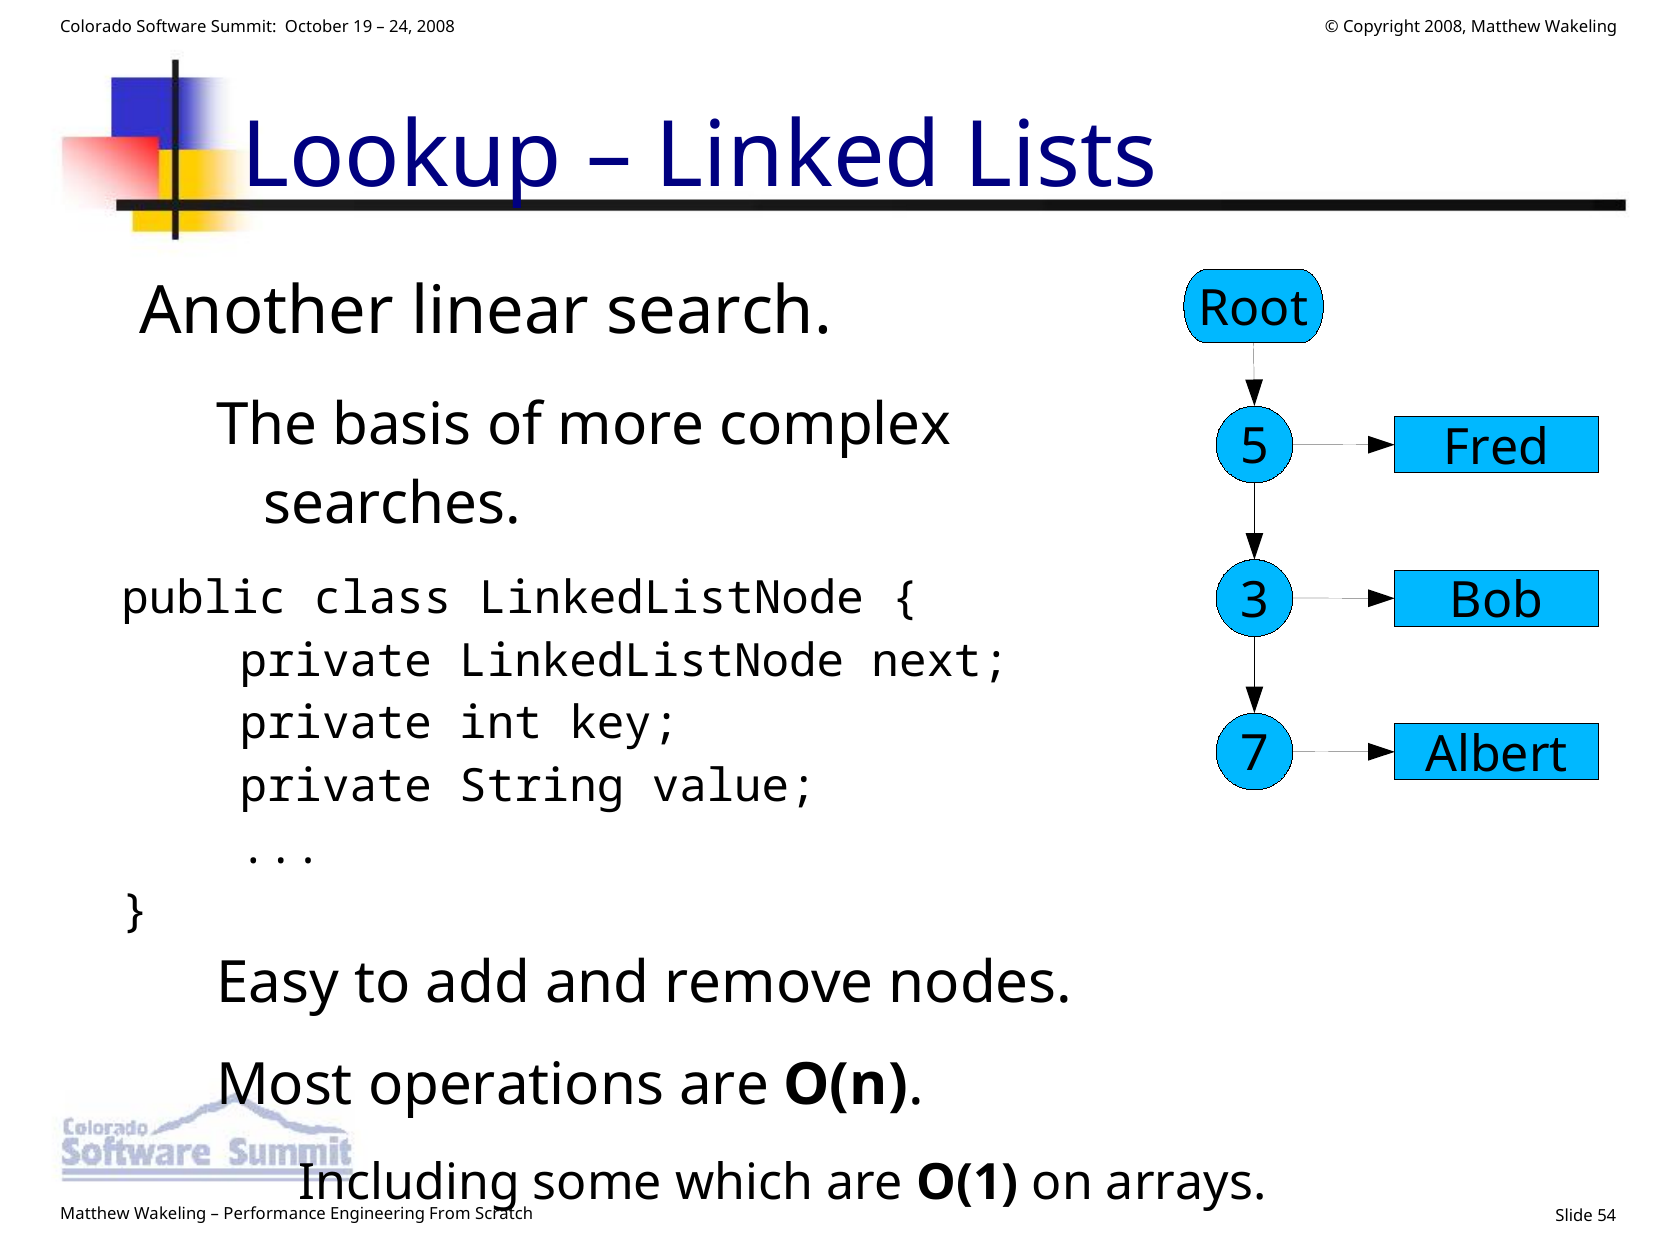

# Lookup – Linked Lists
Another linear search.
The basis of more complex
searches.
public class LinkedListNode {
 	private LinkedListNode next;
 	private int key;
 	private String value;
 	...
}
Easy to add and remove nodes.
Most operations are O(n).
Including some which are O(1) on arrays.
This can cripple some sort algorithms.
Root
5
Fred
3
Bob
7
Albert